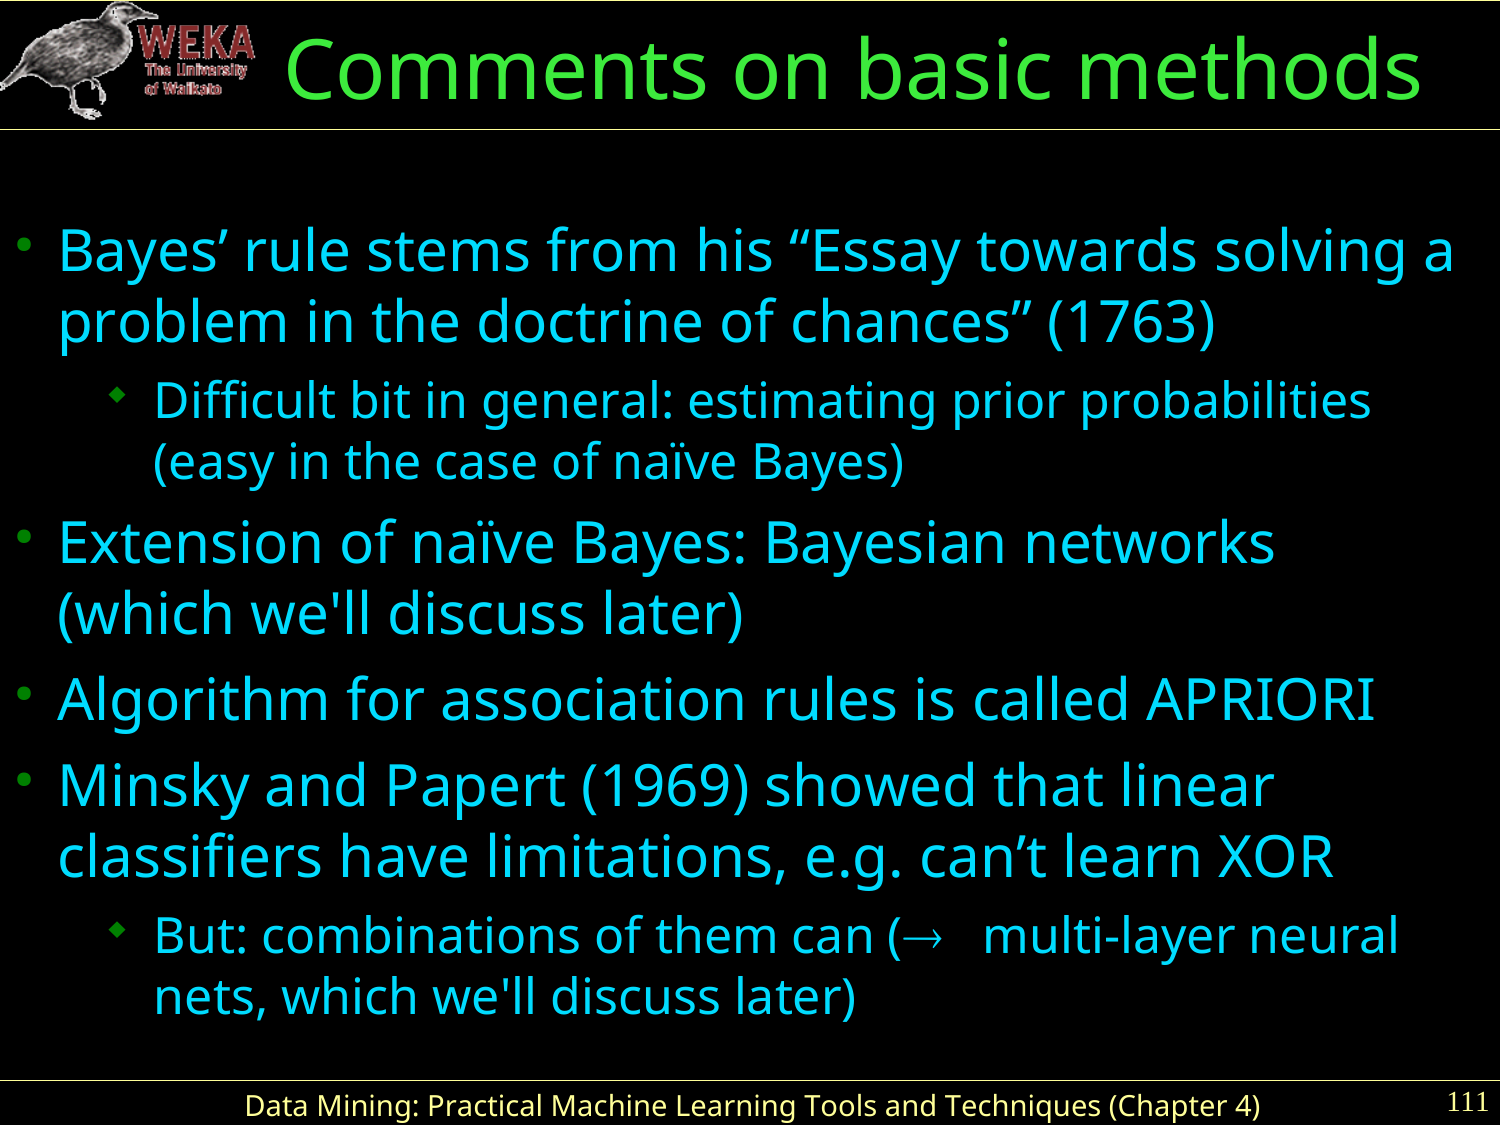

# Comments on basic methods
Bayes’ rule stems from his “Essay towards solving a problem in the doctrine of chances” (1763)
Difficult bit in general: estimating prior probabilities (easy in the case of naïve Bayes)
Extension of naïve Bayes: Bayesian networks (which we'll discuss later)
Algorithm for association rules is called APRIORI
Minsky and Papert (1969) showed that linear classifiers have limitations, e.g. can’t learn XOR
But: combinations of them can ( multi-layer neural nets, which we'll discuss later)
Data Mining: Practical Machine Learning Tools and Techniques (Chapter 4)
111